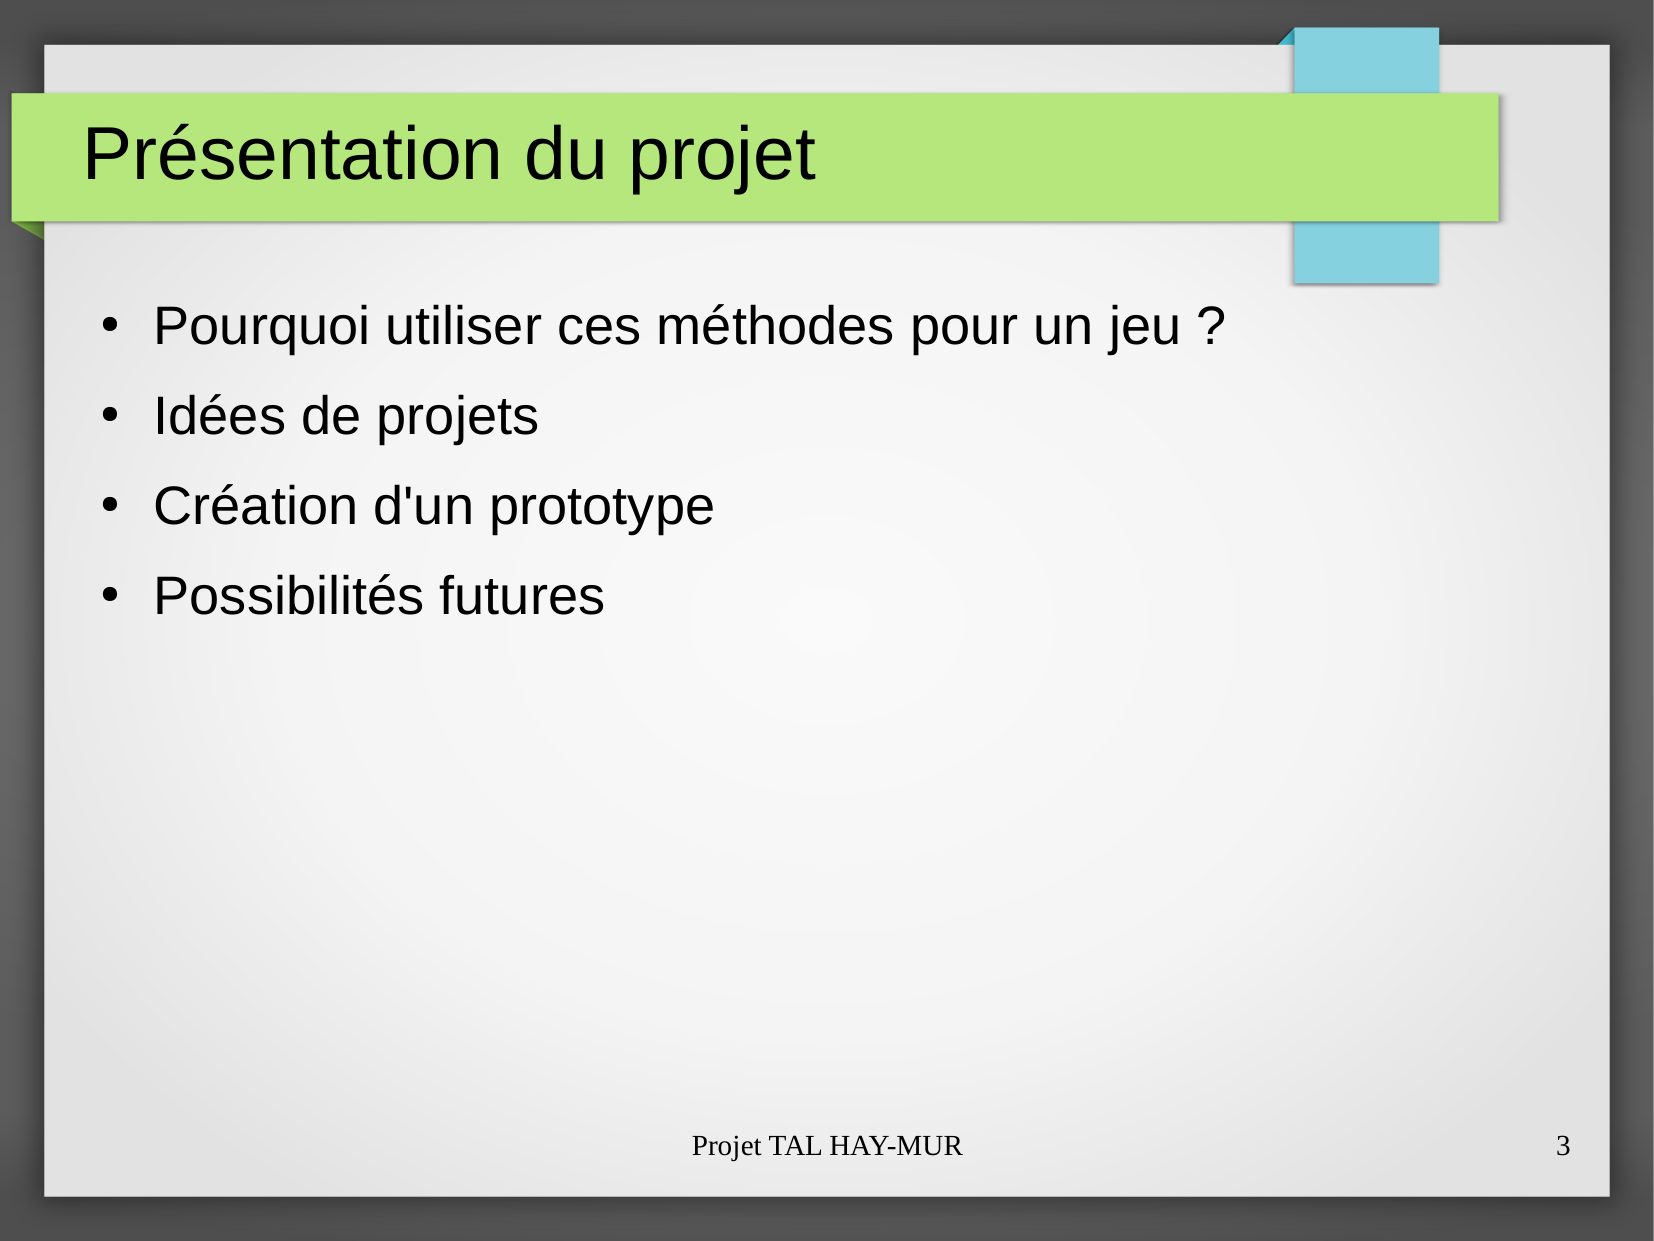

# Présentation du projet
Pourquoi utiliser ces méthodes pour un jeu ?
Idées de projets
Création d'un prototype
Possibilités futures
Projet TAL HAY-MUR
3